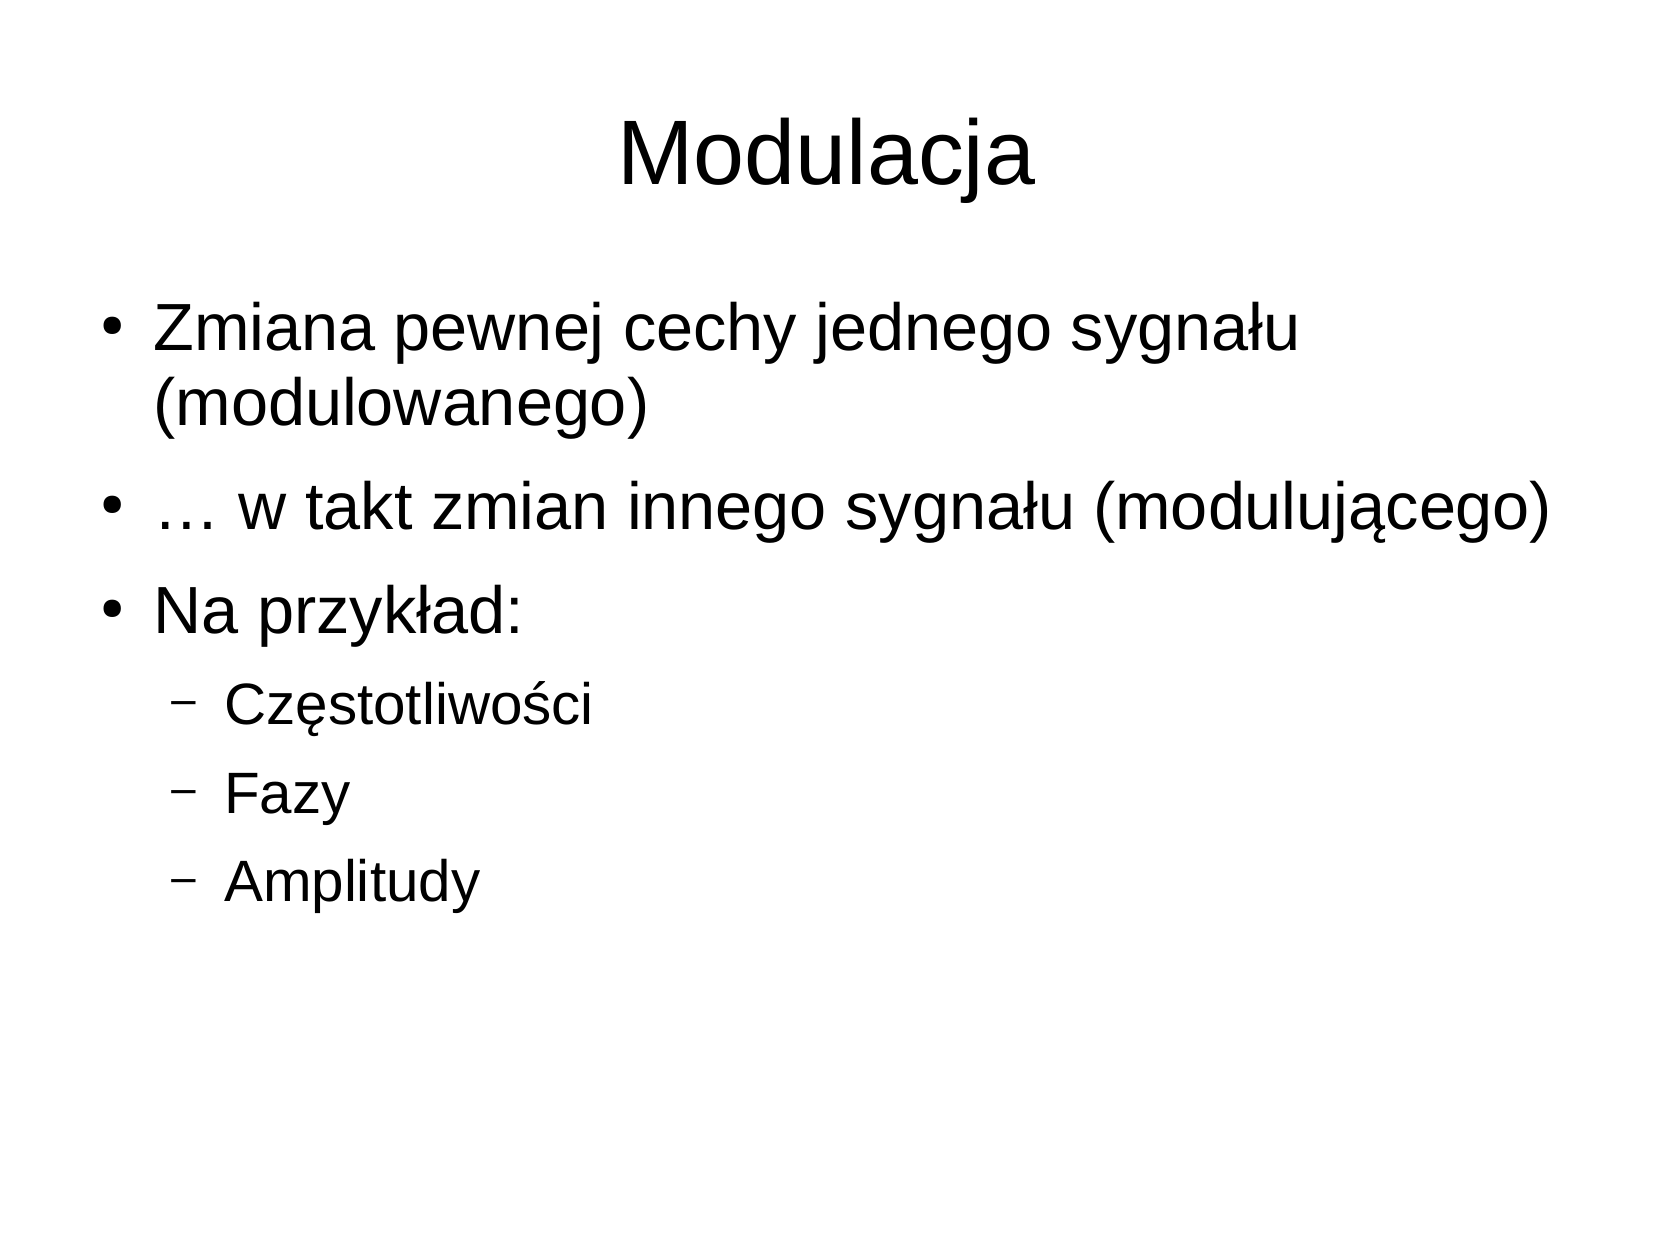

# Modulacja
Zmiana pewnej cechy jednego sygnału (modulowanego)
… w takt zmian innego sygnału (modulującego)
Na przykład:
Częstotliwości
Fazy
Amplitudy